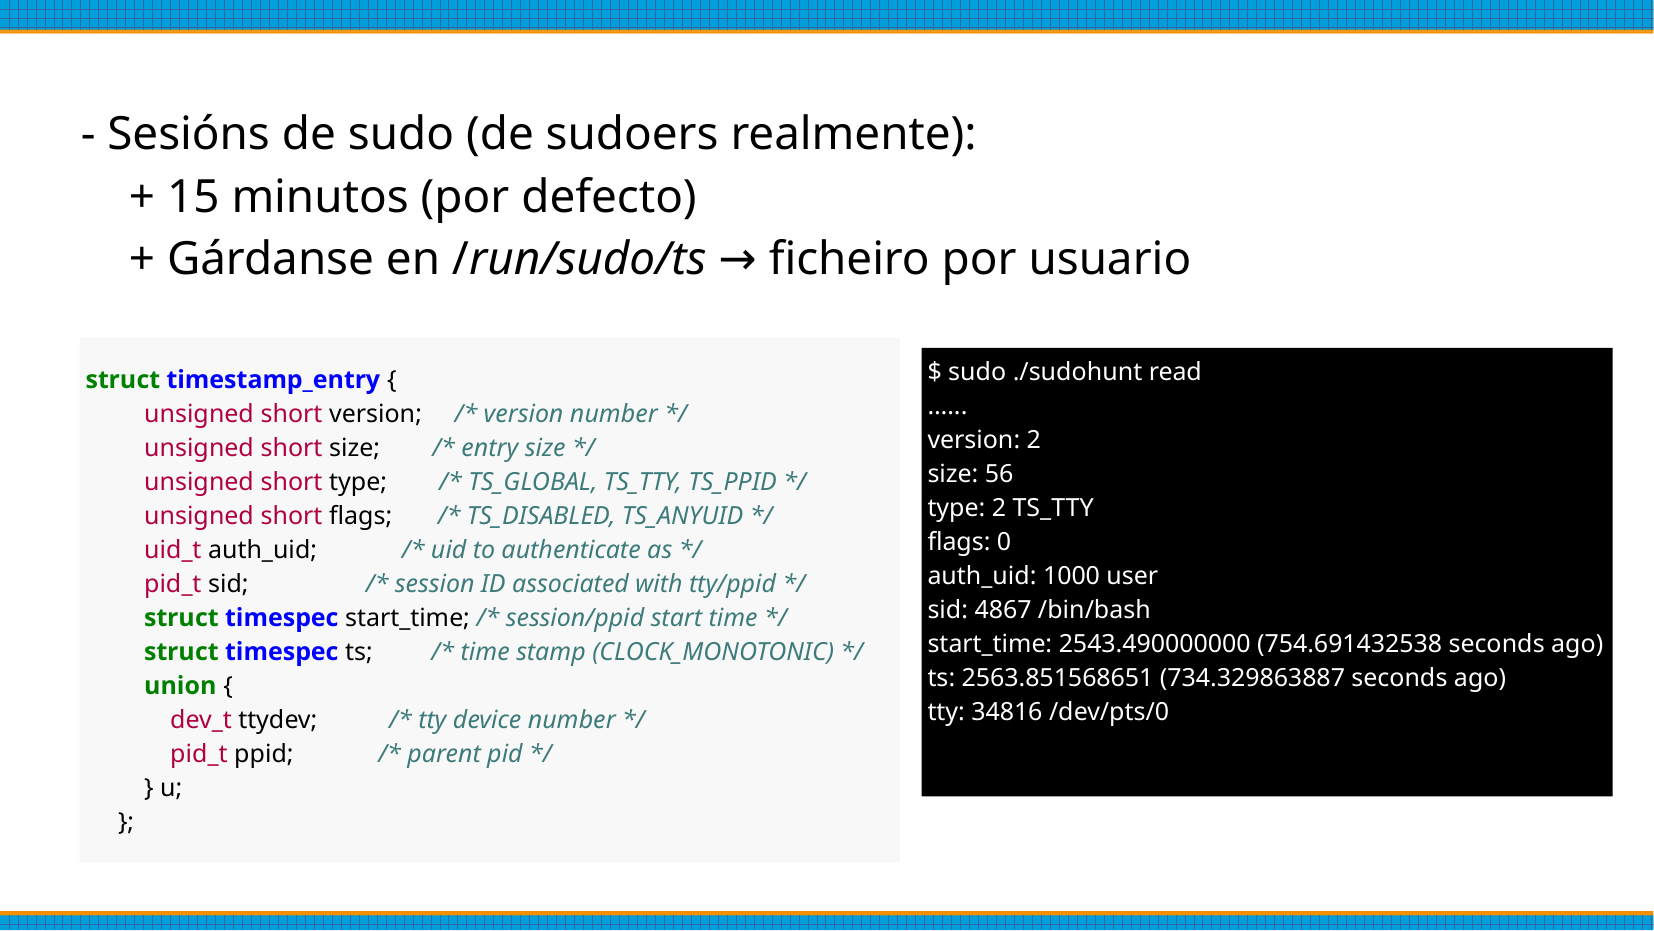

- Sesións de sudo (de sudoers realmente):
 + 15 minutos (por defecto)
 + Gárdanse en /run/sudo/ts → ficheiro por usuario
struct timestamp_entry {
 unsigned short version; /* version number */
 unsigned short size; /* entry size */
 unsigned short type; /* TS_GLOBAL, TS_TTY, TS_PPID */
 unsigned short flags; /* TS_DISABLED, TS_ANYUID */
 uid_t auth_uid; /* uid to authenticate as */
 pid_t sid; /* session ID associated with tty/ppid */
 struct timespec start_time; /* session/ppid start time */
 struct timespec ts; /* time stamp (CLOCK_MONOTONIC) */
 union {
 dev_t ttydev; /* tty device number */
 pid_t ppid; /* parent pid */
 } u;
 };
$ sudo ./sudohunt read
…...
version: 2
size: 56
type: 2 TS_TTY
flags: 0
auth_uid: 1000 user
sid: 4867 /bin/bash
start_time: 2543.490000000 (754.691432538 seconds ago)
ts: 2563.851568651 (734.329863887 seconds ago)
tty: 34816 /dev/pts/0